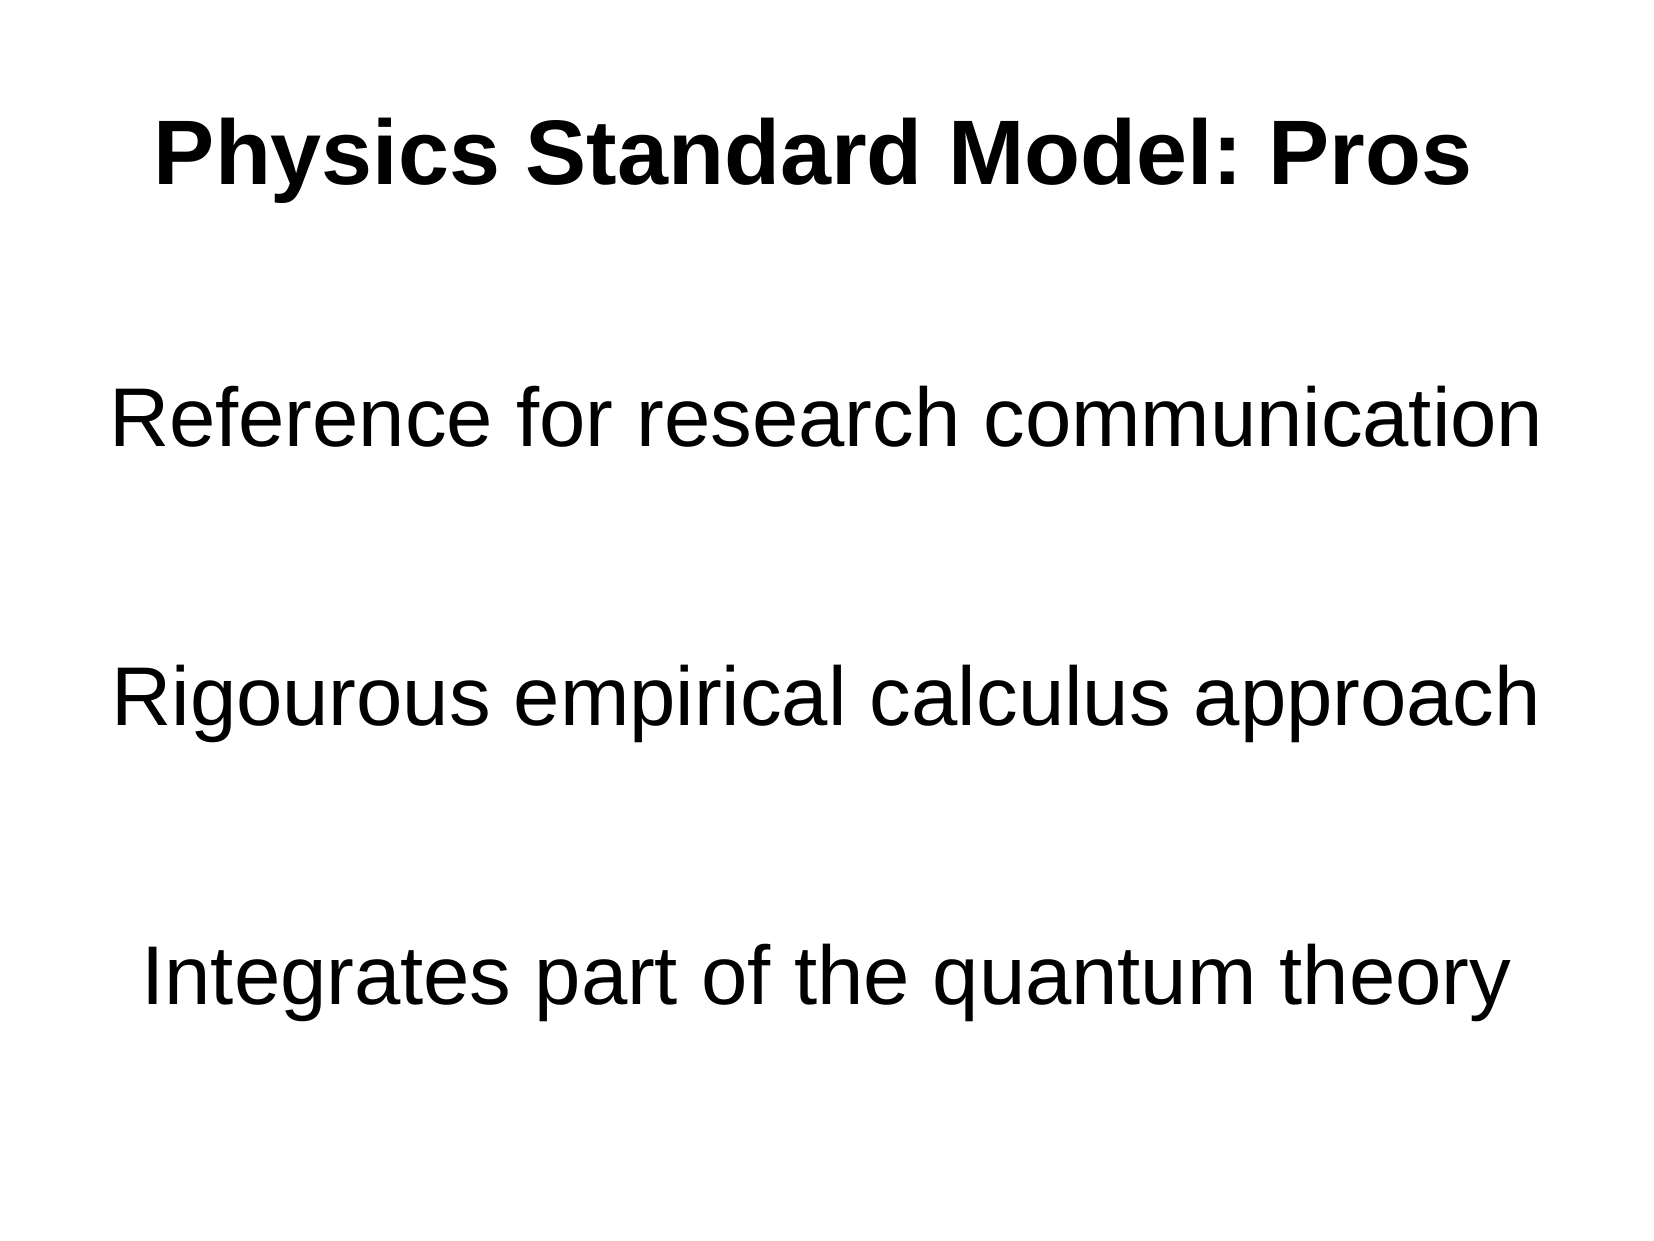

# Physics Standard Model: Pros
Reference for research communication
Rigourous empirical calculus approach
Integrates part of the quantum theory